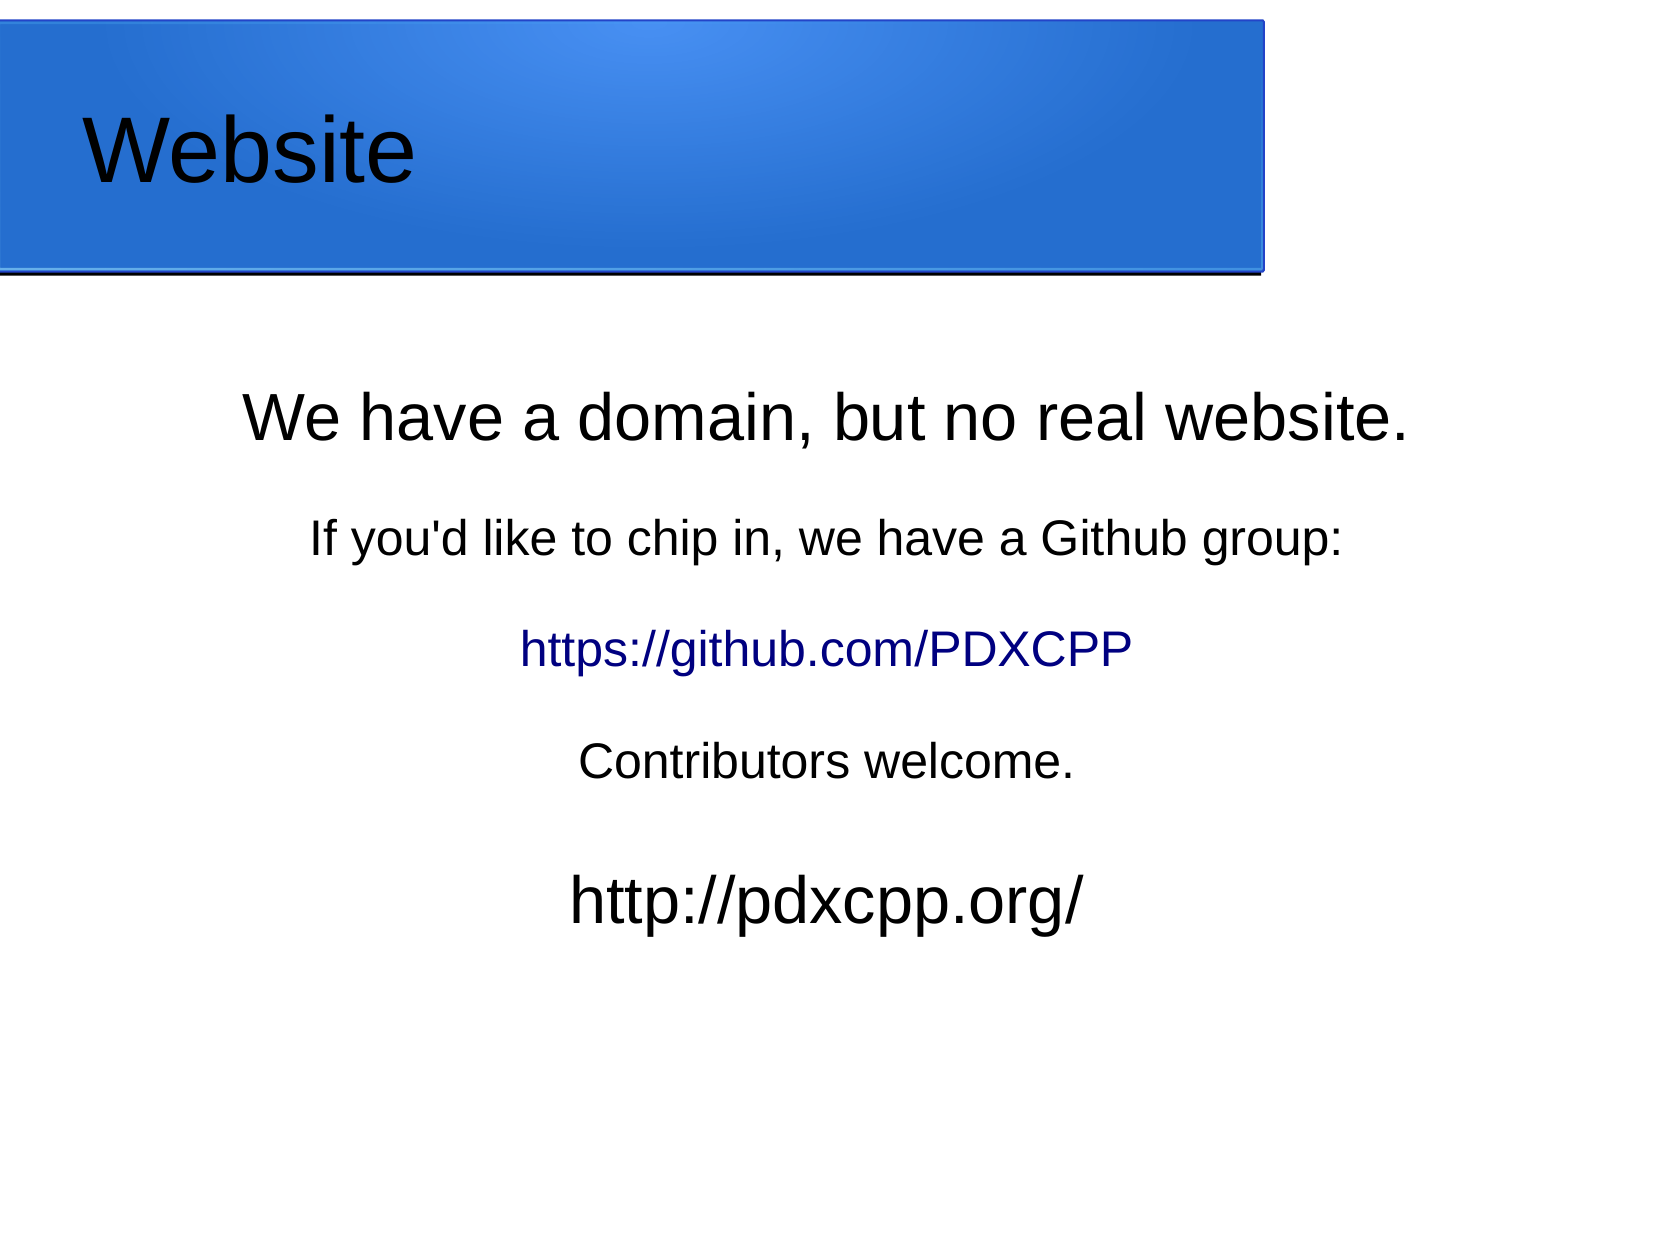

# Website
We have a domain, but no real website.
If you'd like to chip in, we have a Github group:
https://github.com/PDXCPP
Contributors welcome.
http://pdxcpp.org/